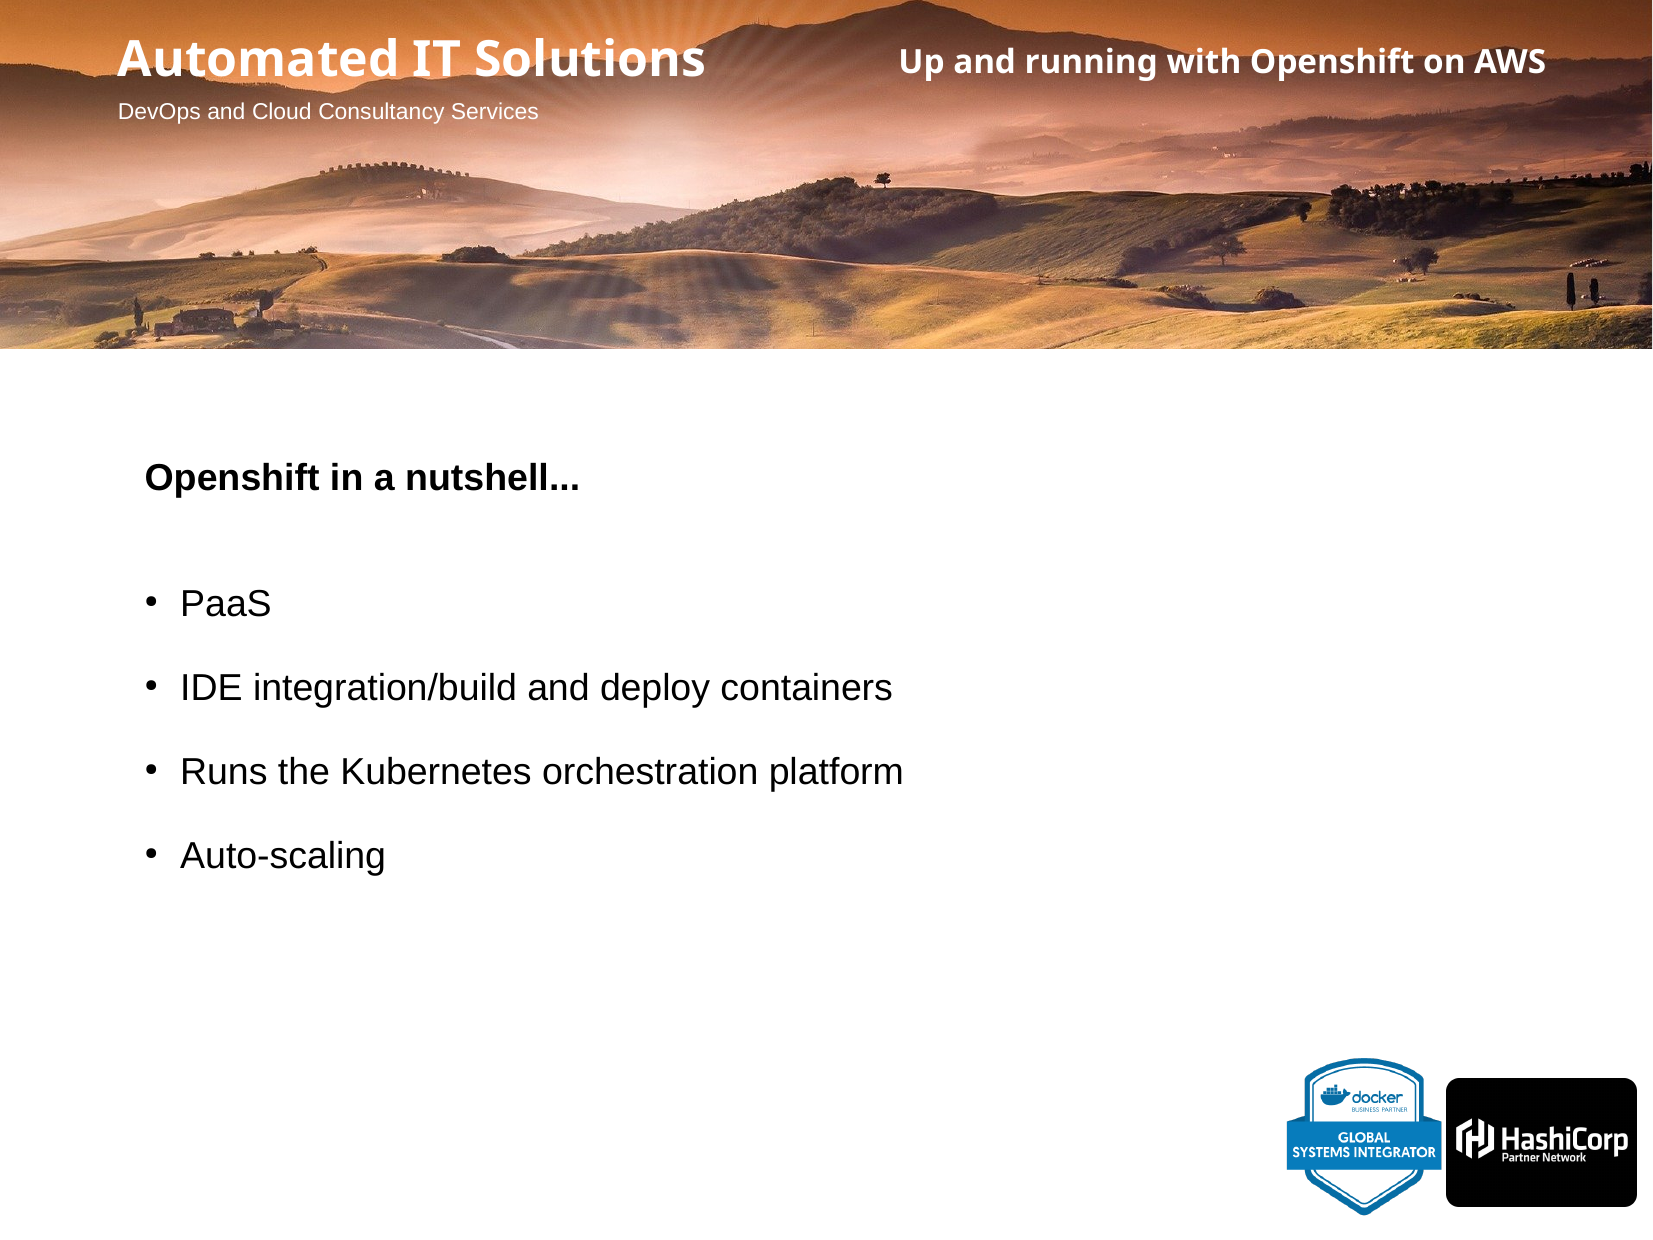

Up and running with Openshift on AWS
Openshift in a nutshell...
PaaS
IDE integration/build and deploy containers
Runs the Kubernetes orchestration platform
Auto-scaling